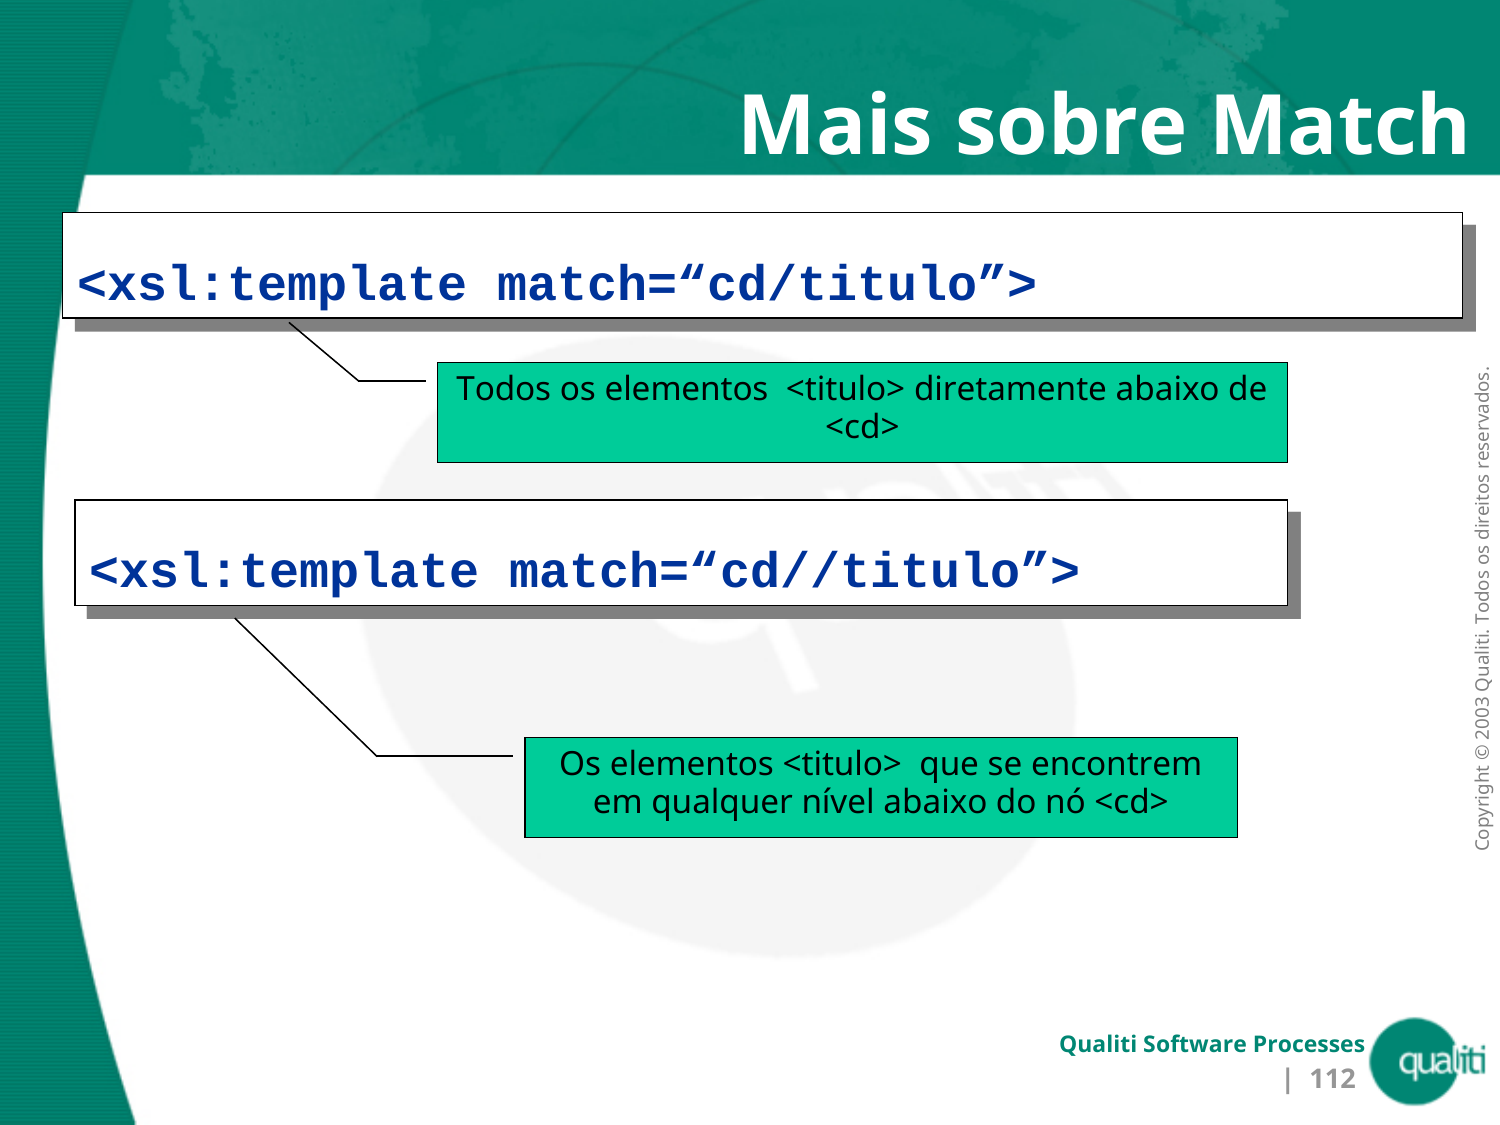

# Mais sobre Match
<xsl:template match=“cd/titulo”>
Todos os elementos <titulo> diretamente abaixo de <cd>
<xsl:template match=“cd//titulo”>
Os elementos <titulo> que se encontrem em qualquer nível abaixo do nó <cd>